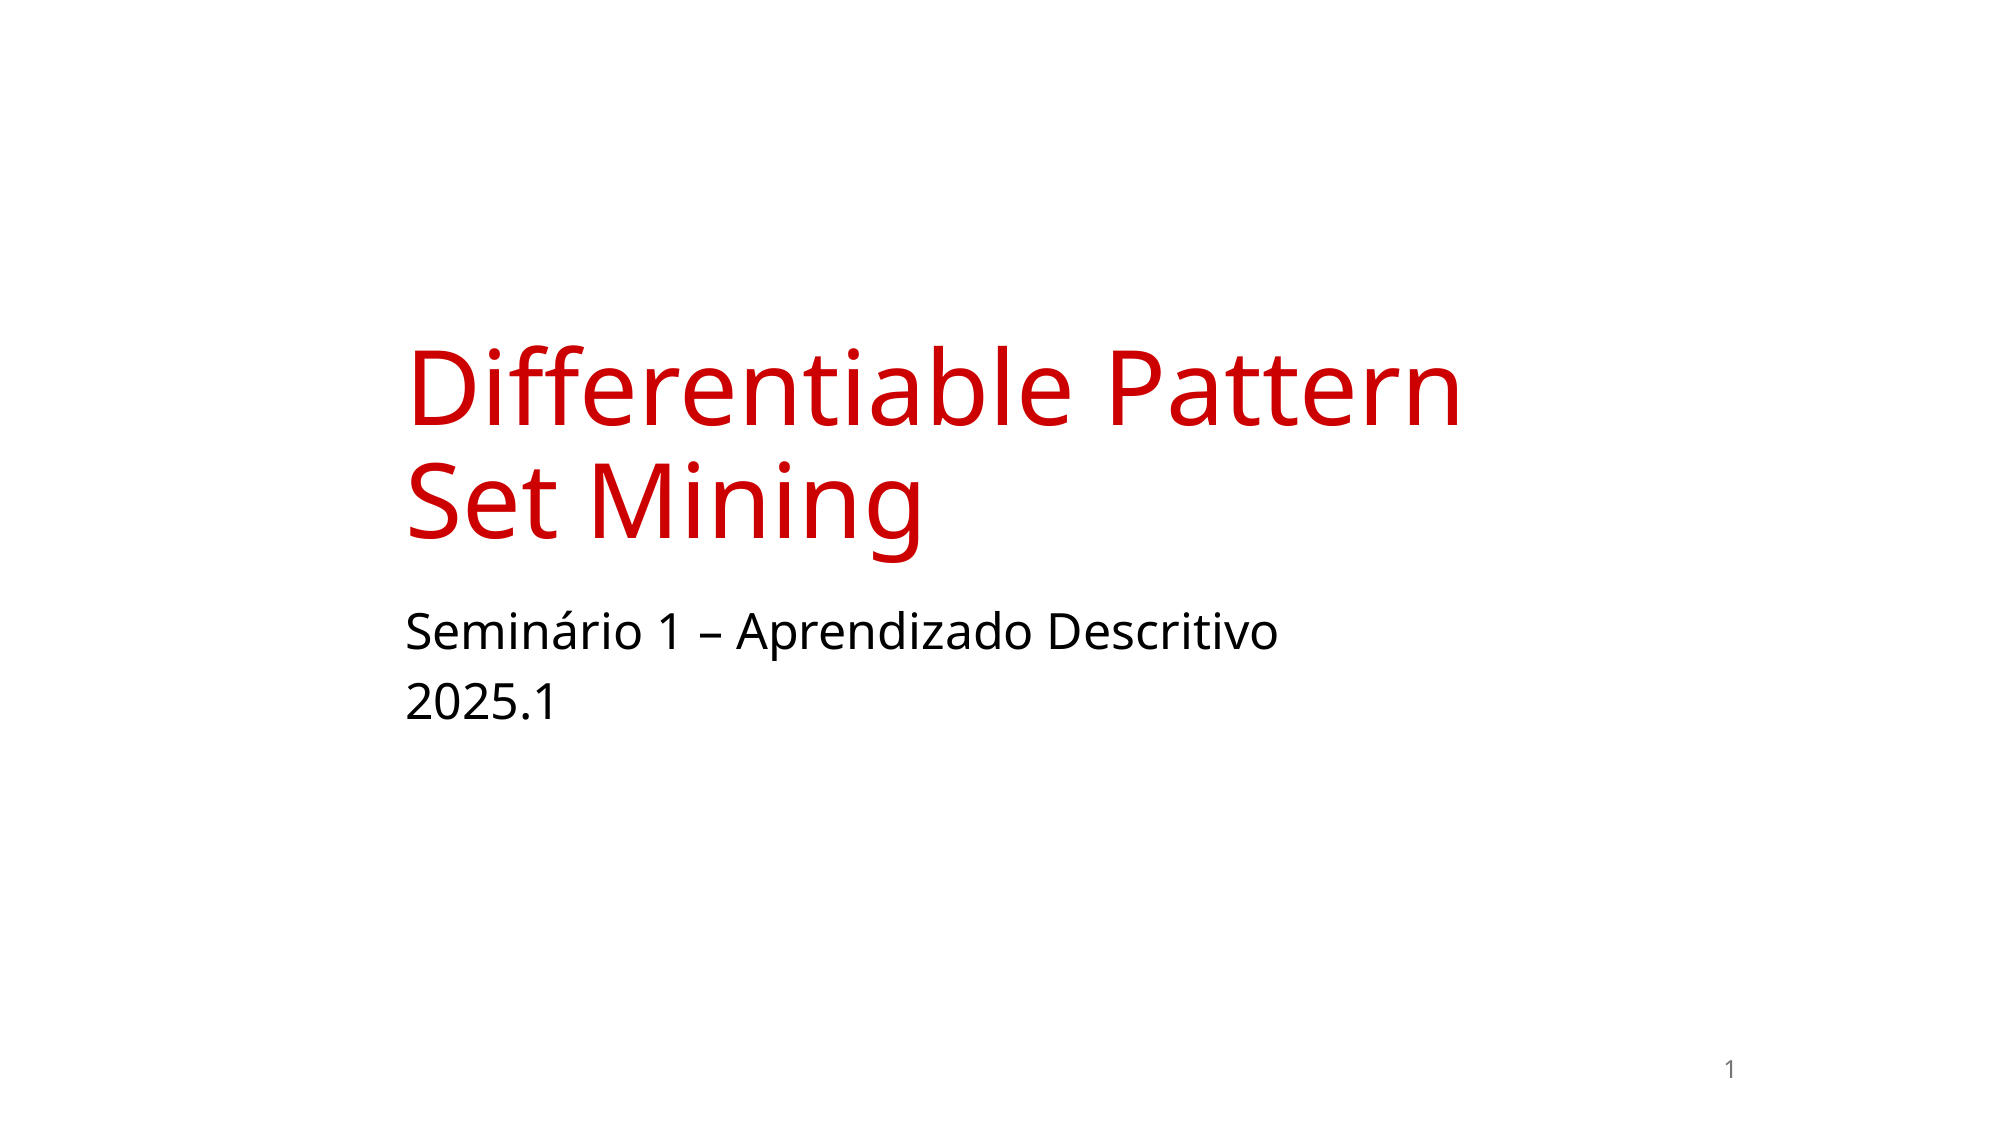

# Differentiable Pattern Set Mining
Seminário 1 – Aprendizado Descritivo
2025.1